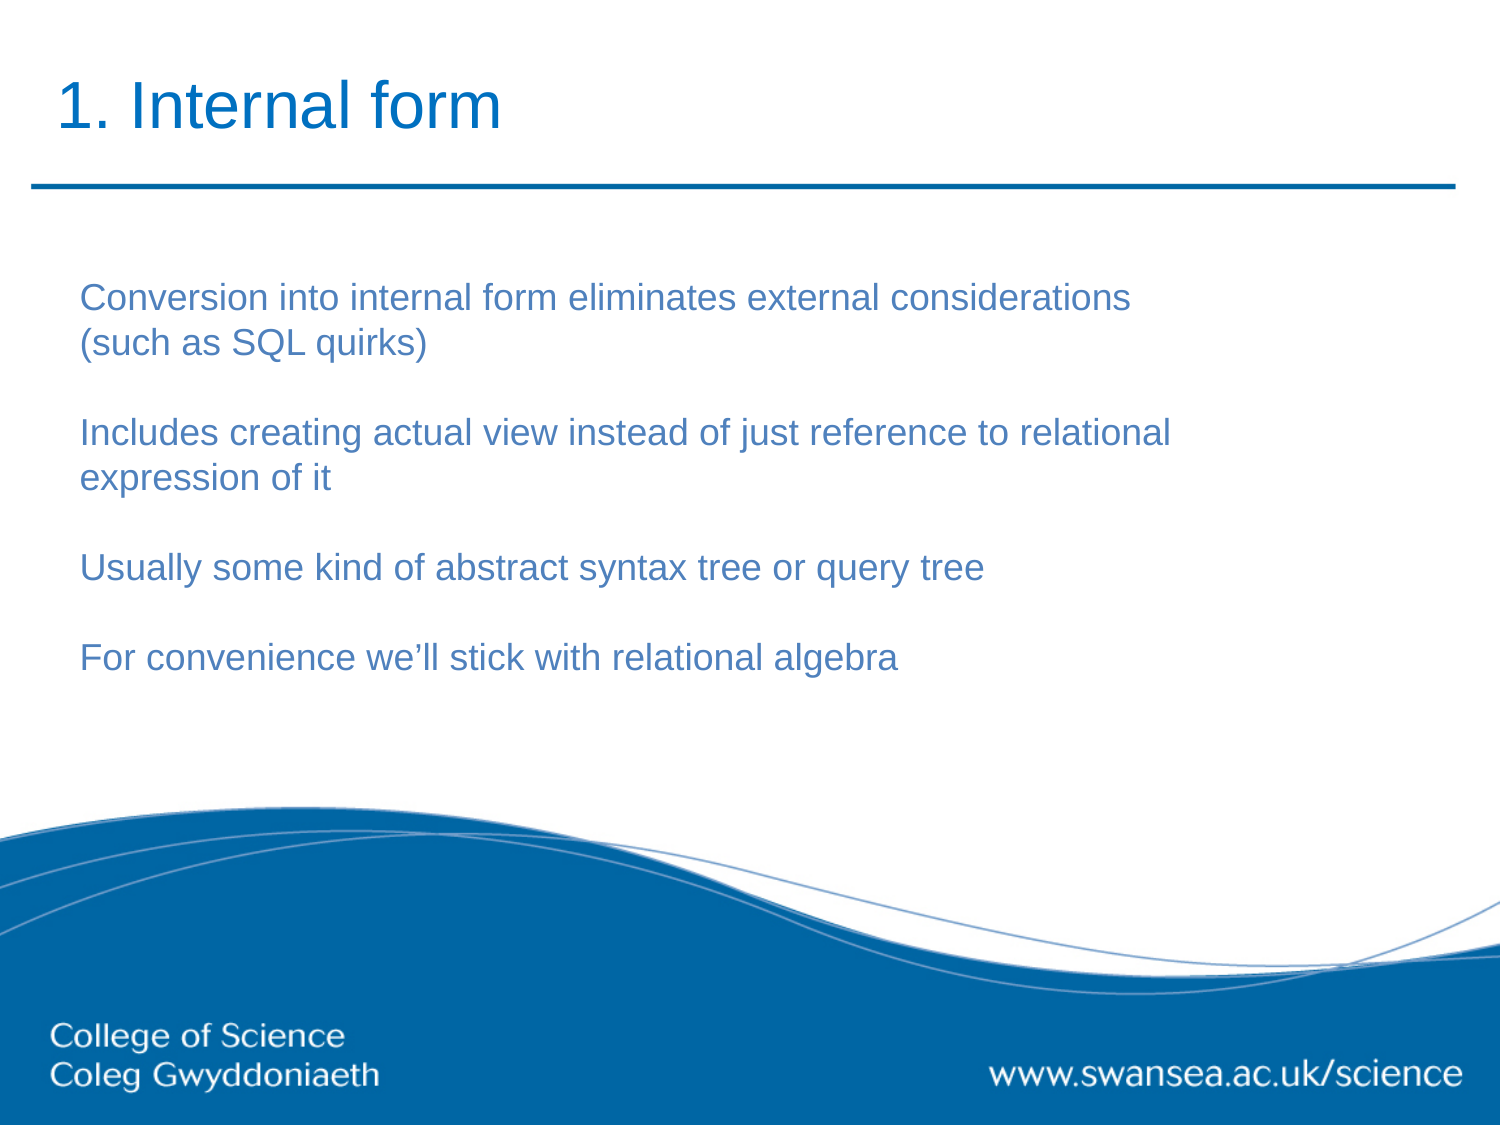

1. Internal form
Conversion into internal form eliminates external considerations (such as SQL quirks)
Includes creating actual view instead of just reference to relational expression of it
Usually some kind of abstract syntax tree or query tree
For convenience we’ll stick with relational algebra